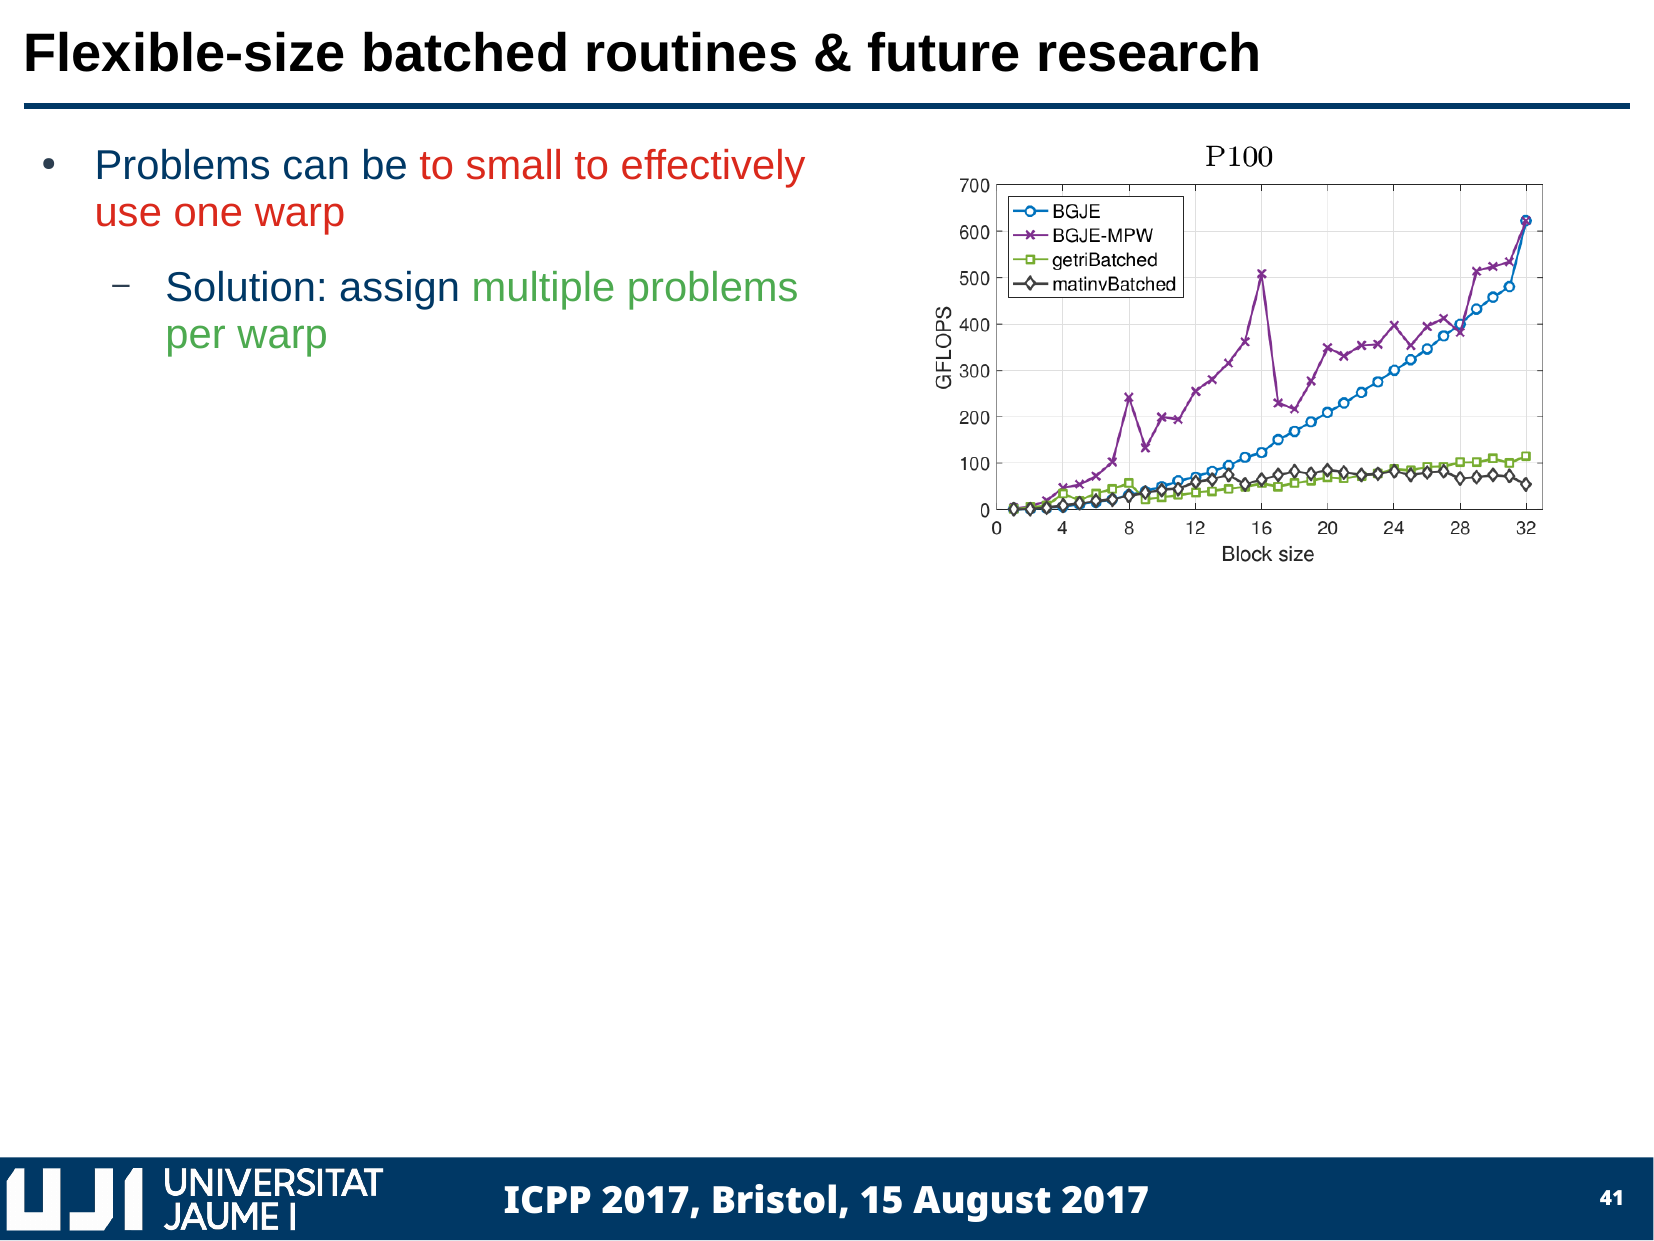

# Flexible-size batched routines & future research
Problems can be to small to effectively use one warp
Solution: assign multiple problems per warp
ICPP 2017, Bristol, 15 August 2017
41